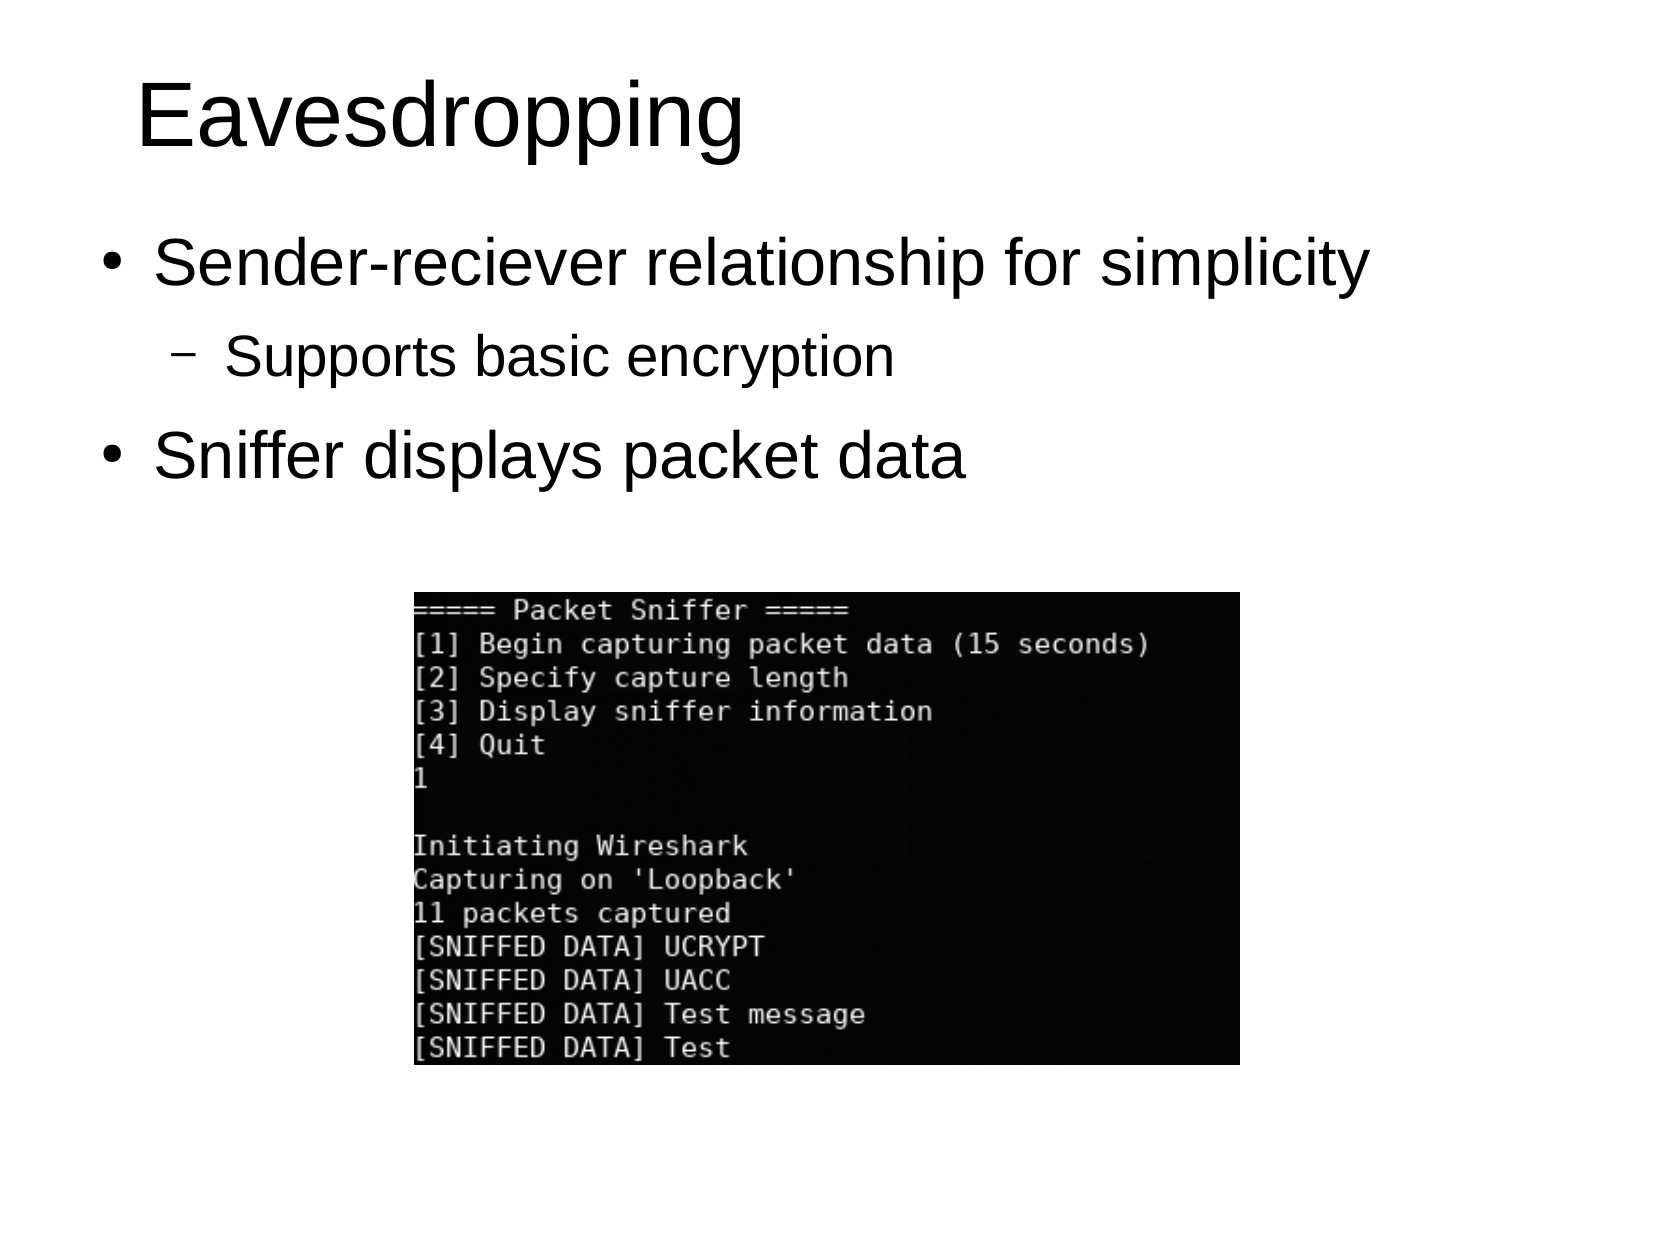

# Eavesdropping
Sender-reciever relationship for simplicity
Supports basic encryption
Sniffer displays packet data